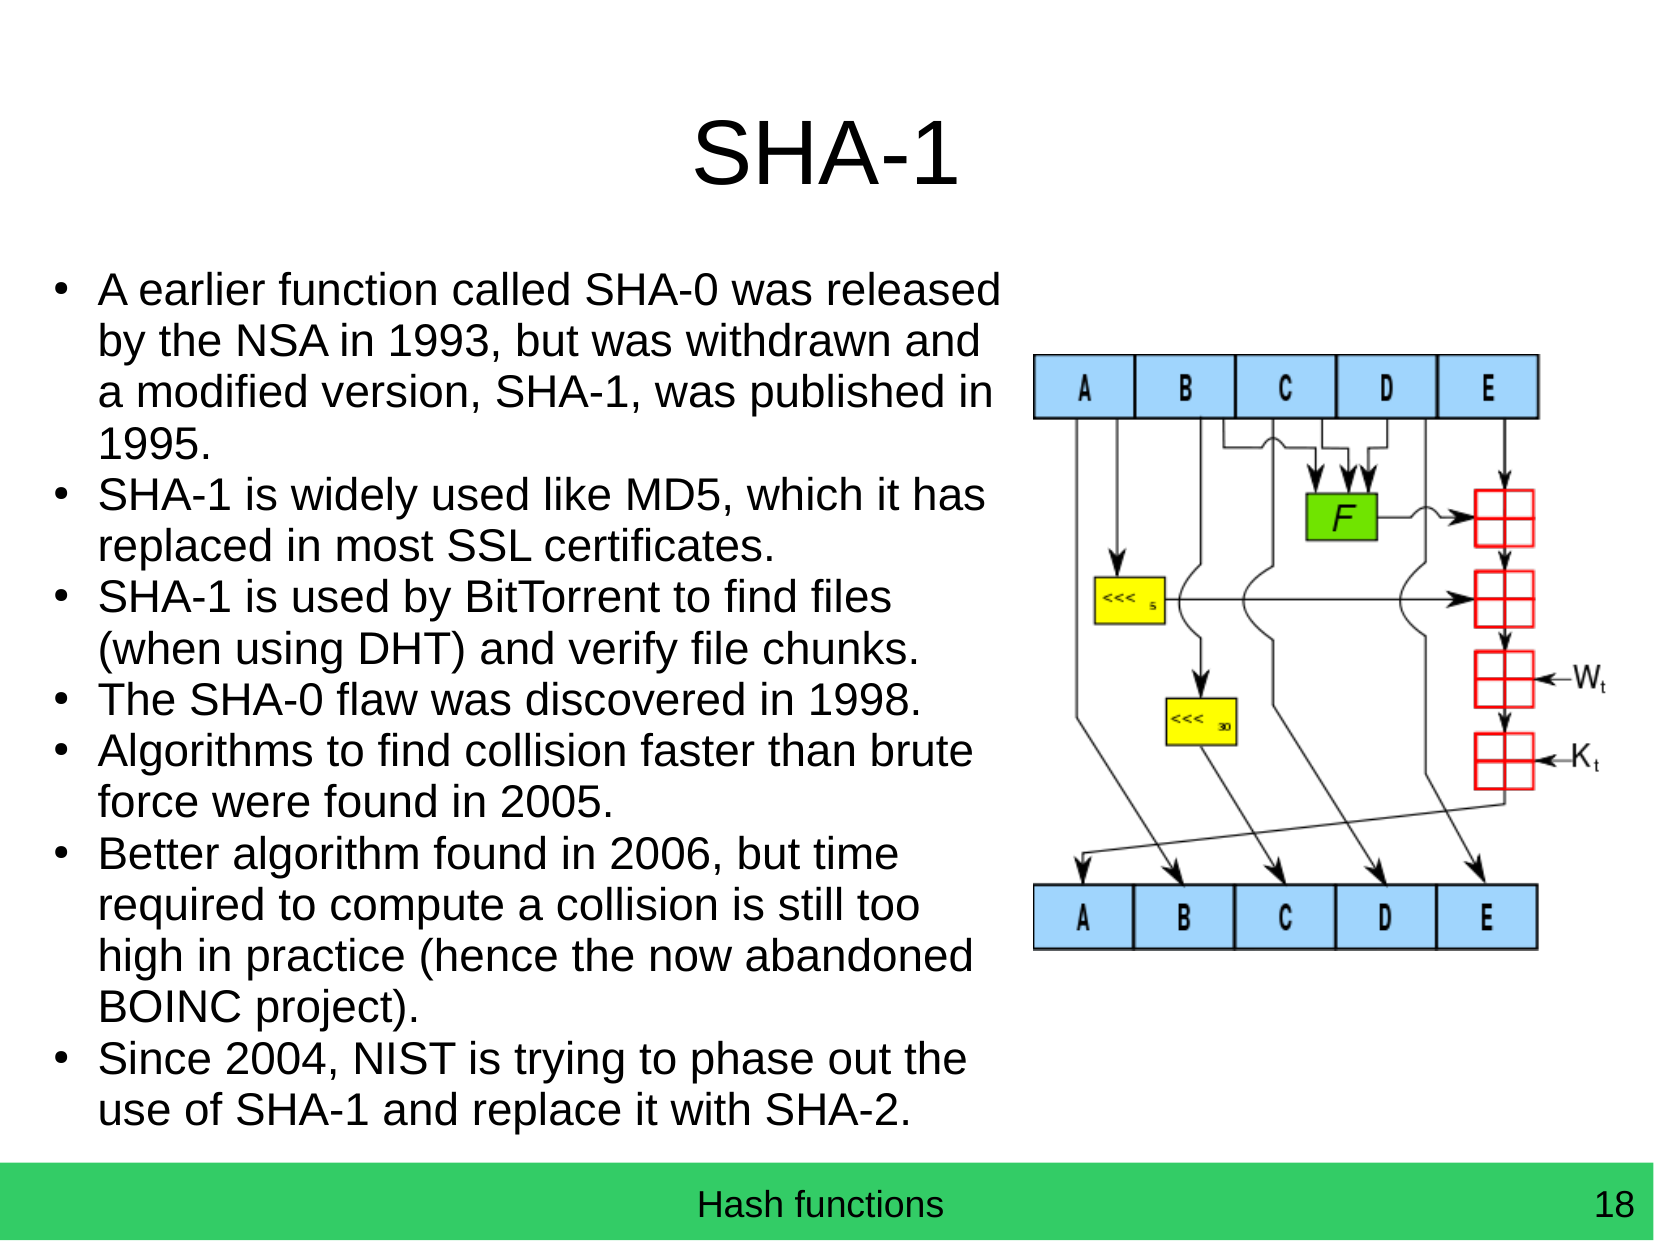

# SHA-1
A earlier function called SHA-0 was released by the NSA in 1993, but was withdrawn and a modified version, SHA-1, was published in 1995.
SHA-1 is widely used like MD5, which it has replaced in most SSL certificates.
SHA-1 is used by BitTorrent to find files (when using DHT) and verify file chunks.
The SHA-0 flaw was discovered in 1998.
Algorithms to find collision faster than brute force were found in 2005.
Better algorithm found in 2006, but time required to compute a collision is still too high in practice (hence the now abandoned BOINC project).
Since 2004, NIST is trying to phase out the use of SHA-1 and replace it with SHA-2.